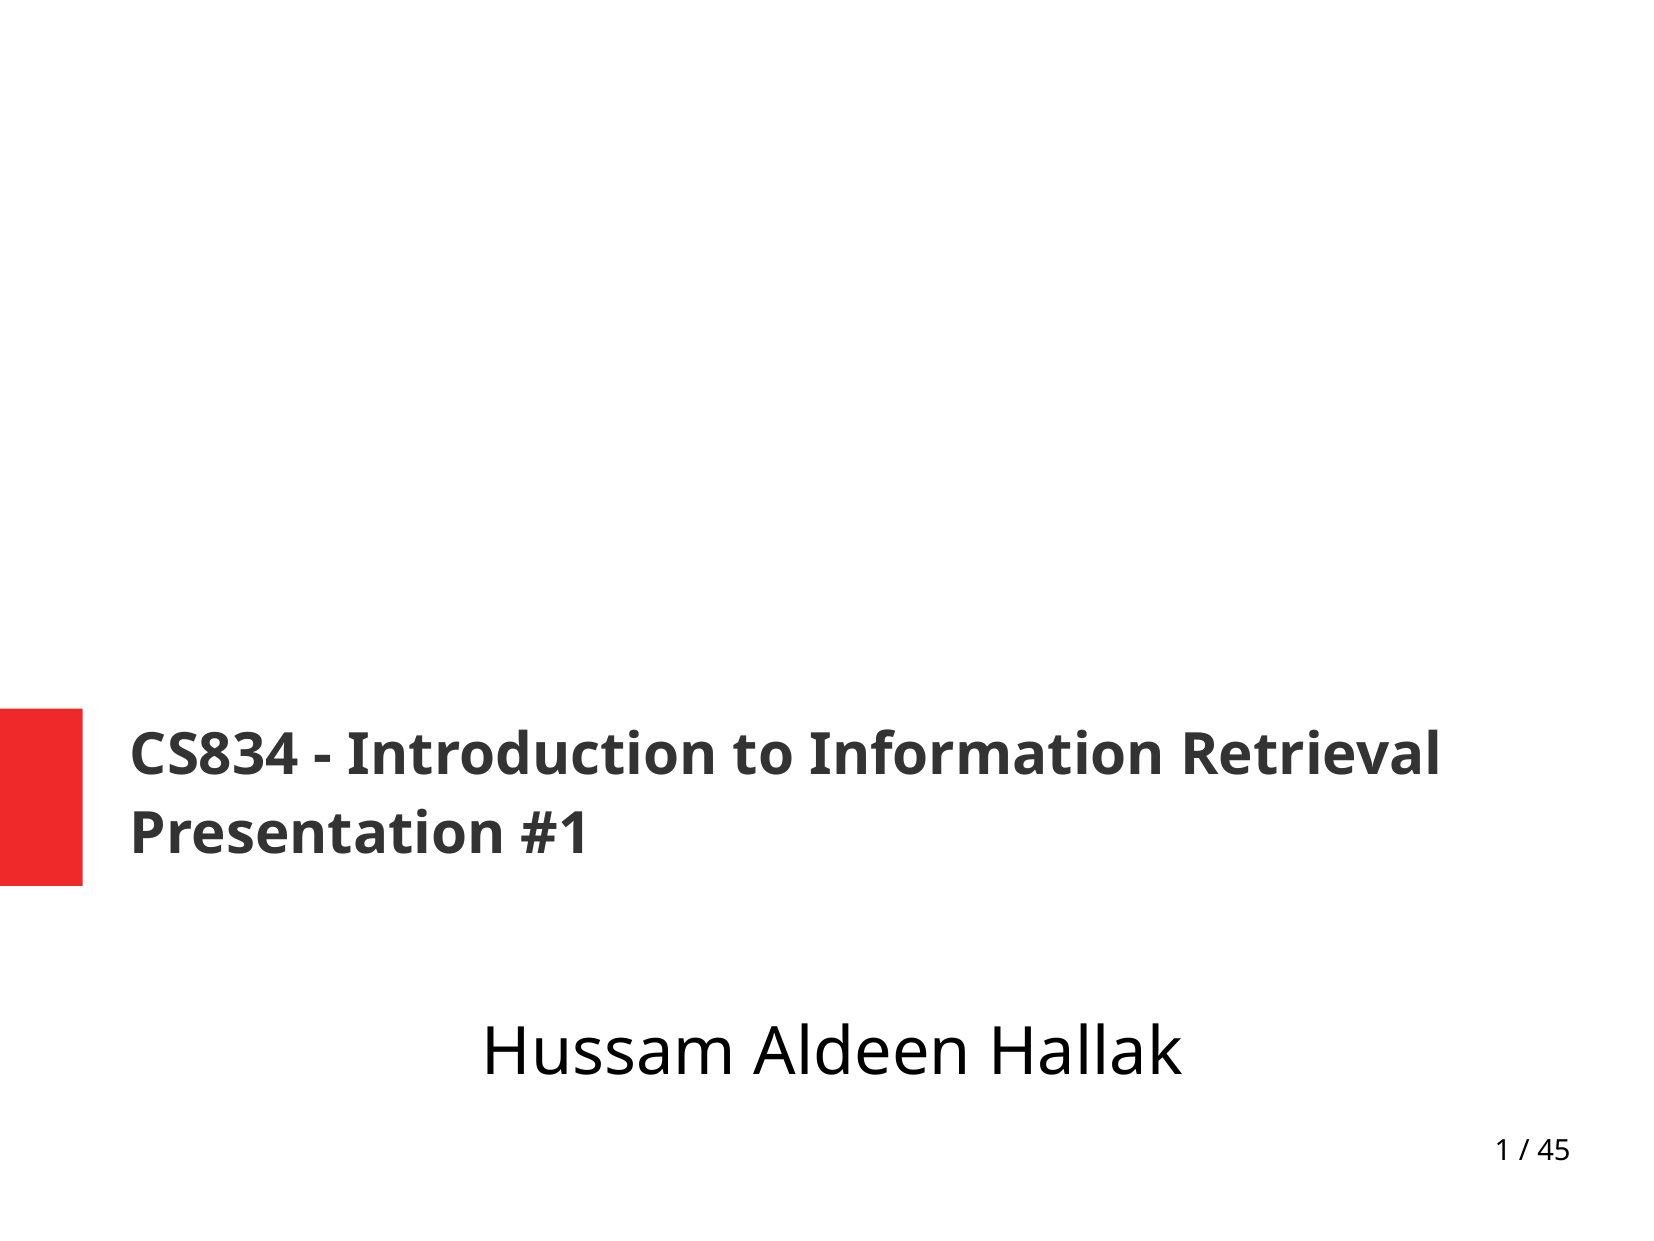

# CS834 - Introduction to Information Retrieval Presentation #1
Hussam Aldeen Hallak
1